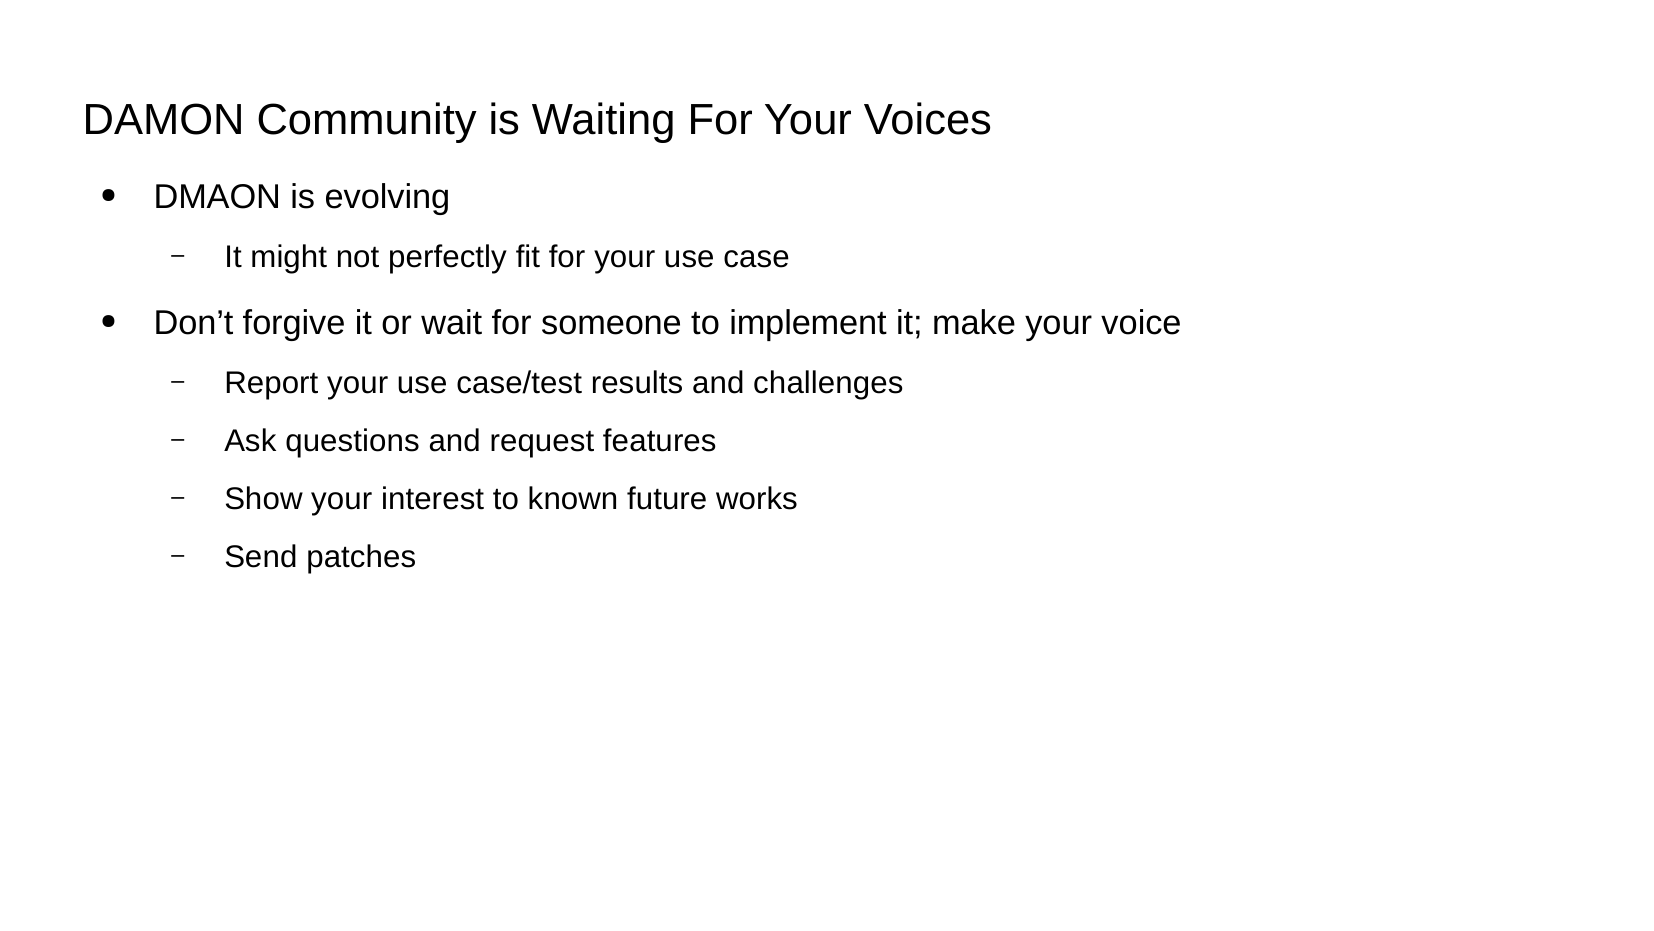

# DAMON Community is Waiting For Your Voices
DMAON is evolving
It might not perfectly fit for your use case
Don’t forgive it or wait for someone to implement it; make your voice
Report your use case/test results and challenges
Ask questions and request features
Show your interest to known future works
Send patches